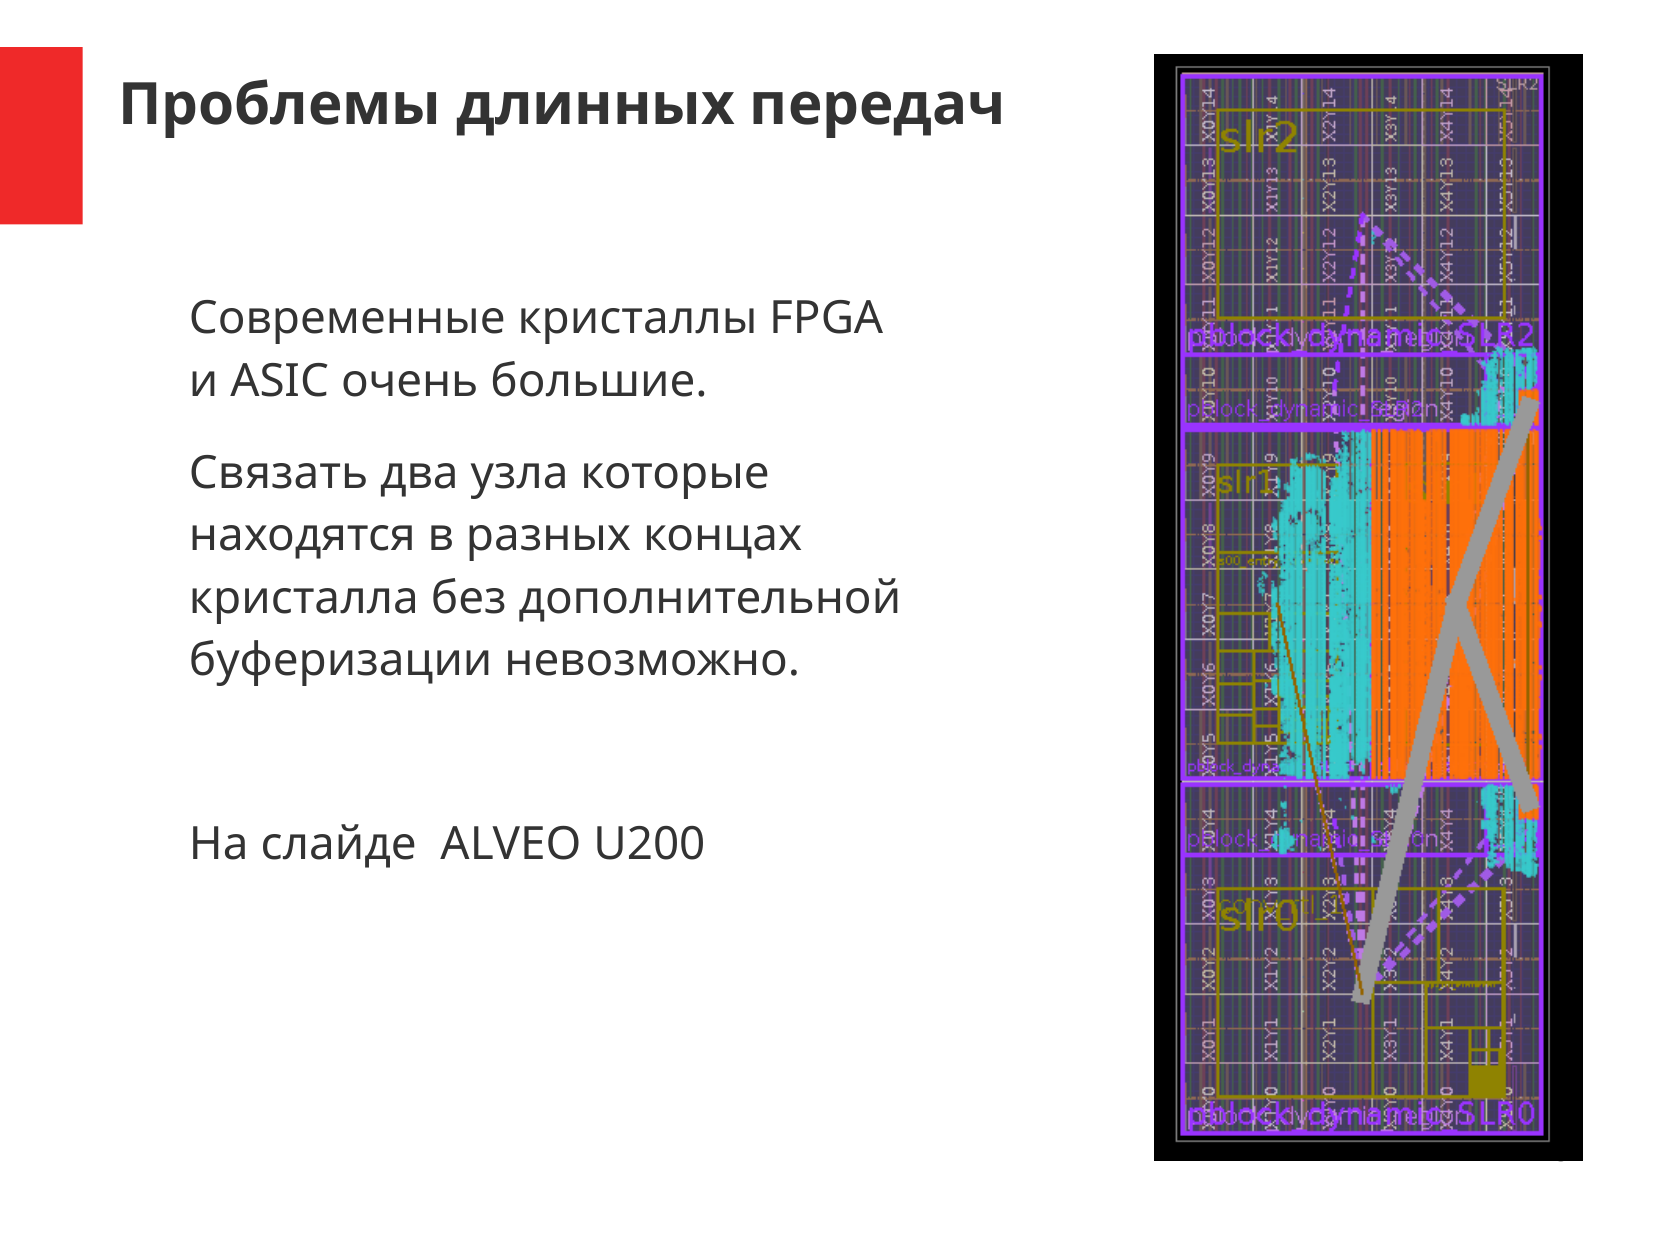

# Проблемы длинных передач
Современные кристаллы FPGA и ASIC очень большие.
Связать два узла которые находятся в разных концах кристалла без дополнительной буферизации невозможно.
На слайде ALVEO U200
42